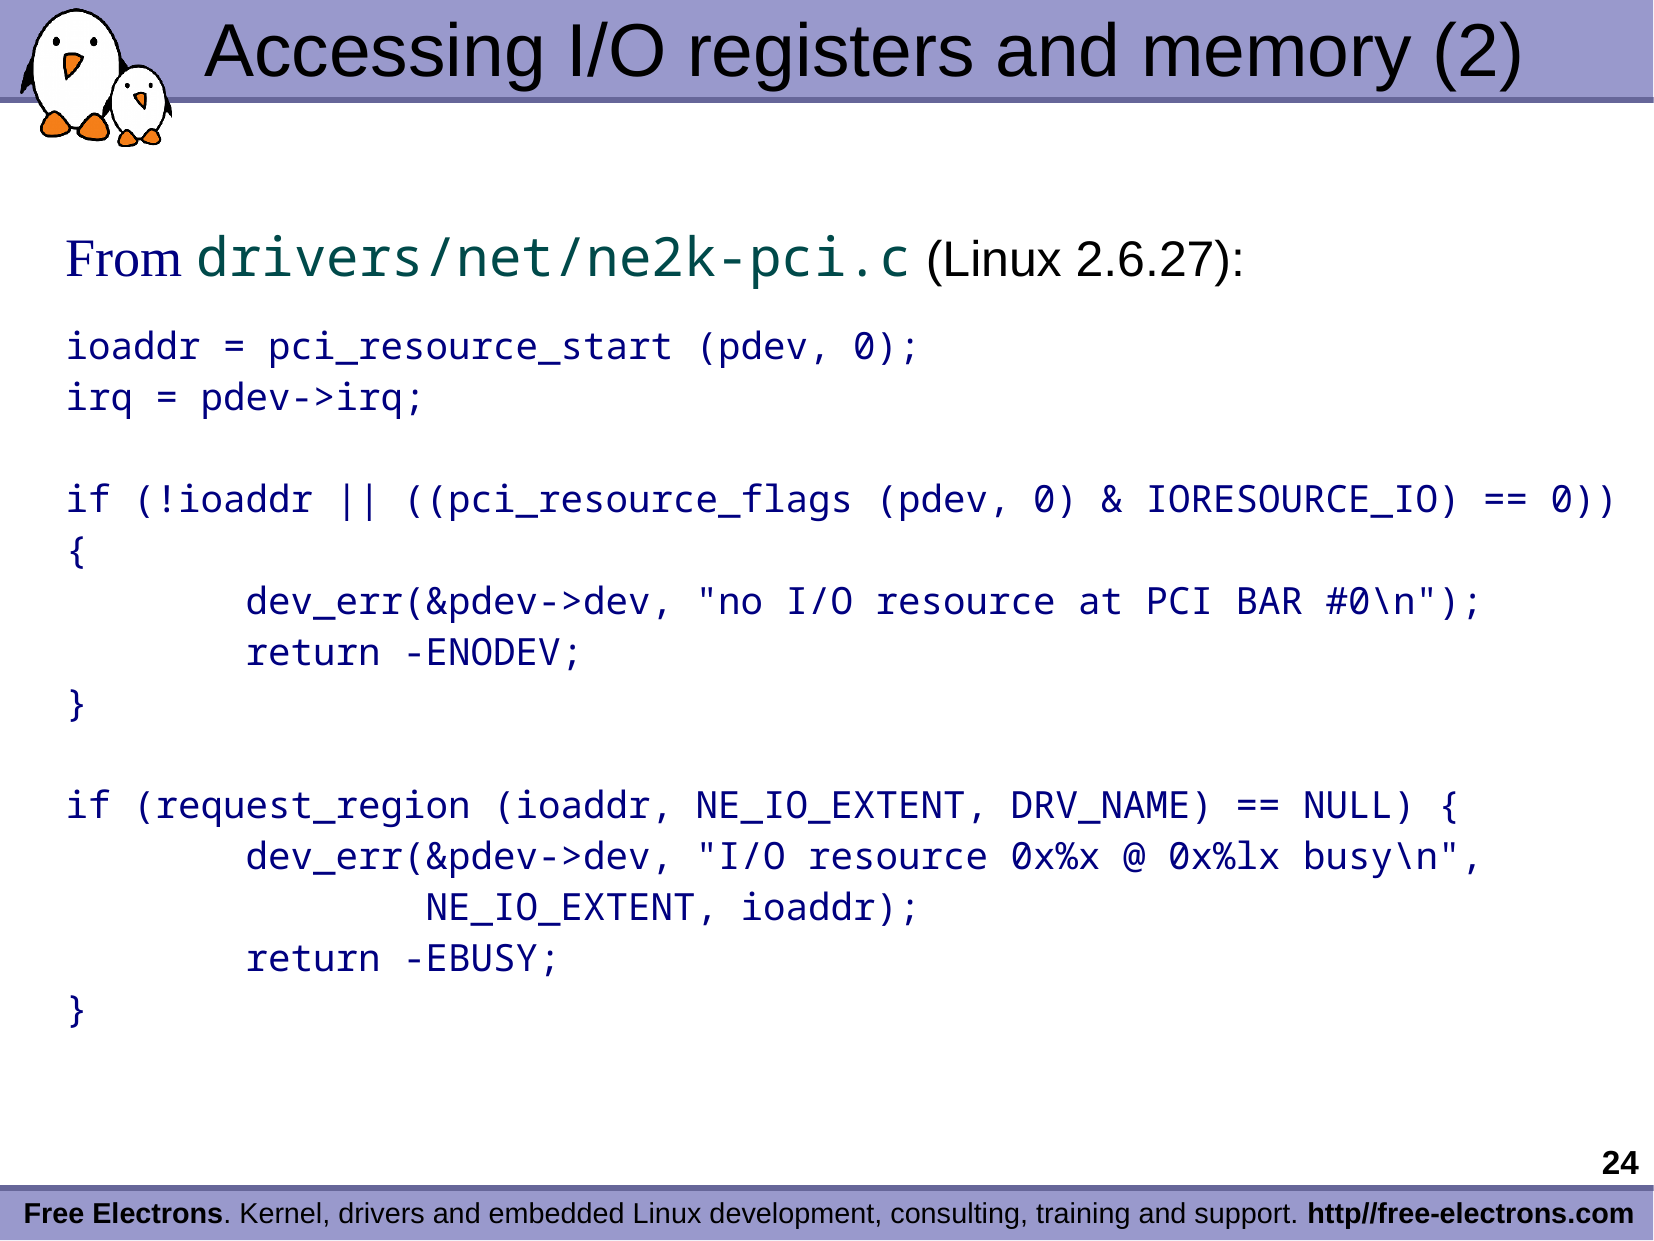

# Accessing I/O registers and memory (2)
From drivers/net/ne2k-pci.c (Linux 2.6.27):
ioaddr = pci_resource_start (pdev, 0);
irq = pdev->irq;
if (!ioaddr || ((pci_resource_flags (pdev, 0) & IORESOURCE_IO) == 0)) {
 dev_err(&pdev->dev, "no I/O resource at PCI BAR #0\n");
 return -ENODEV;
}
if (request_region (ioaddr, NE_IO_EXTENT, DRV_NAME) == NULL) {
 dev_err(&pdev->dev, "I/O resource 0x%x @ 0x%lx busy\n",
 NE_IO_EXTENT, ioaddr);
 return -EBUSY;
}